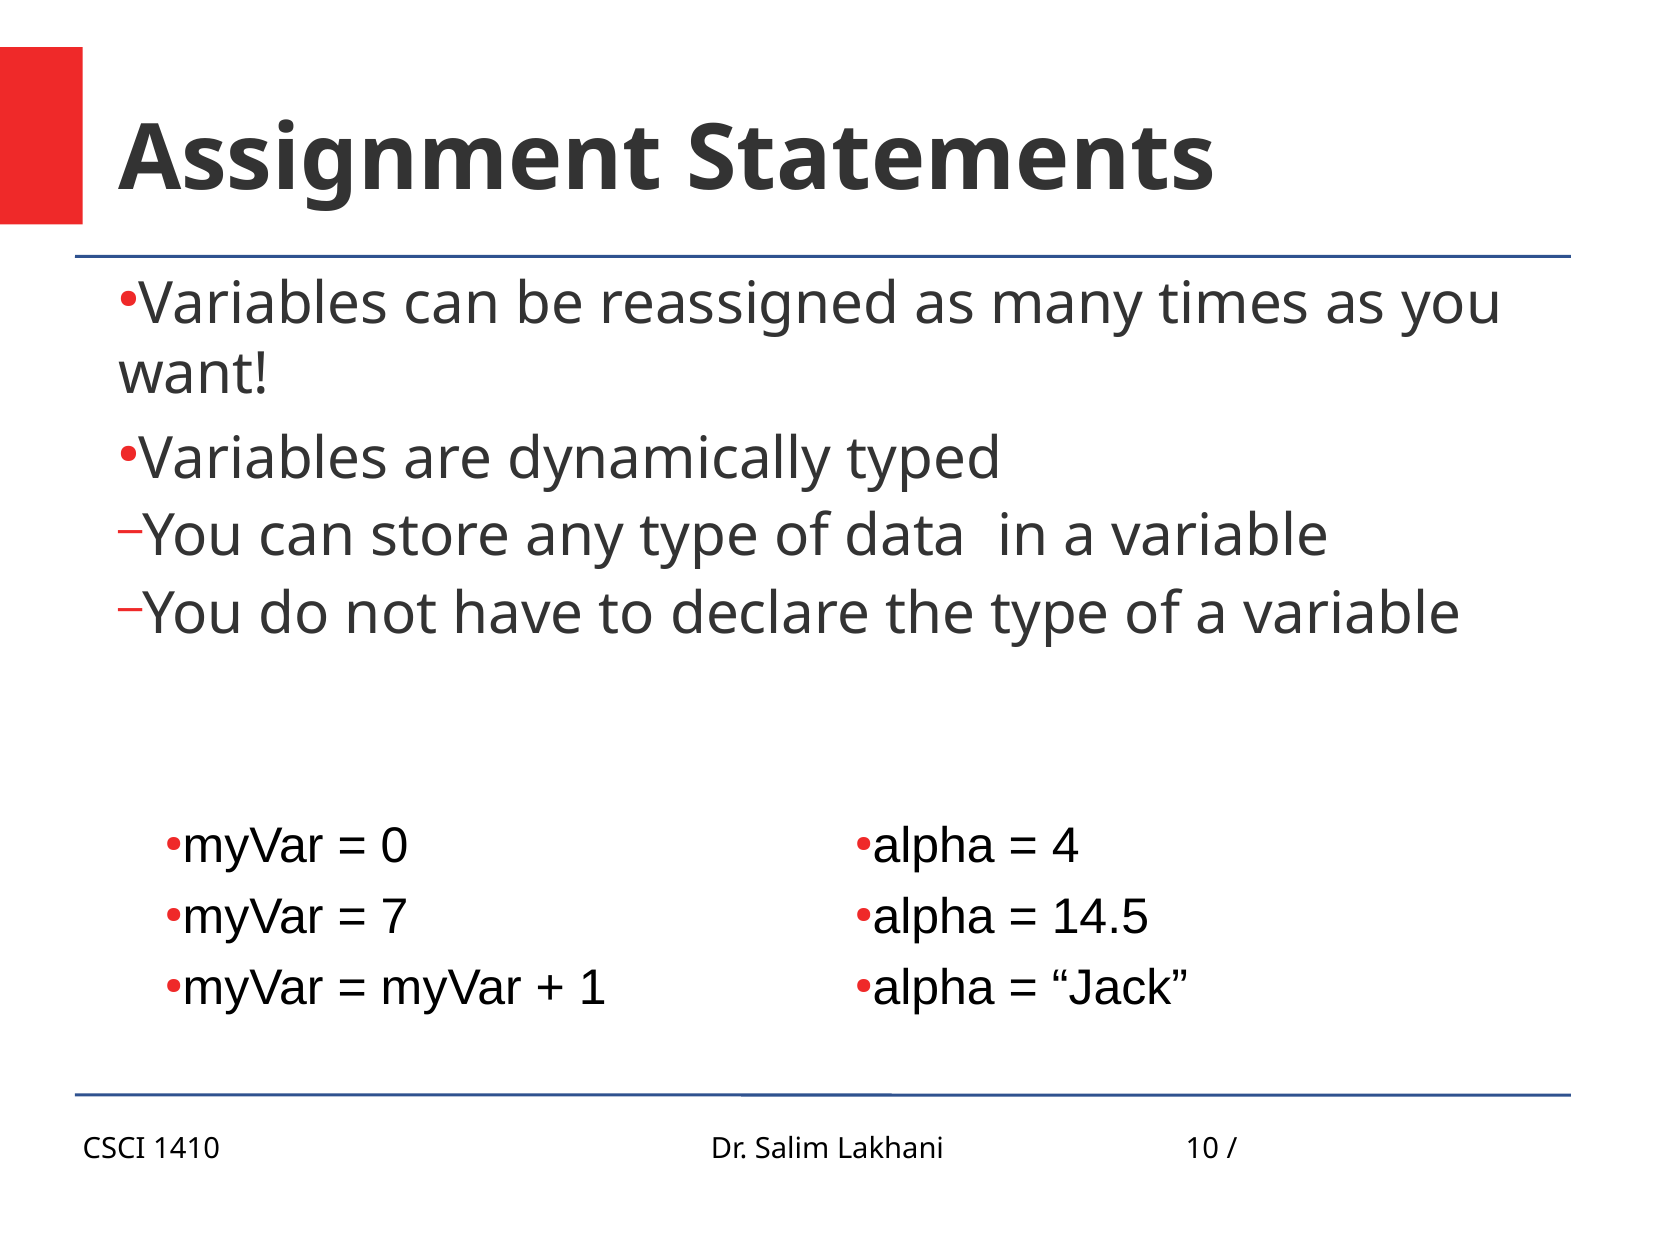

# Assignment Statements
Variables can be reassigned as many times as you want!
Variables are dynamically typed
You can store any type of data in a variable
You do not have to declare the type of a variable
myVar = 0
myVar = 7
myVar = myVar + 1
alpha = 4
alpha = 14.5
alpha = “Jack”
CSCI 1410
Dr. Salim Lakhani